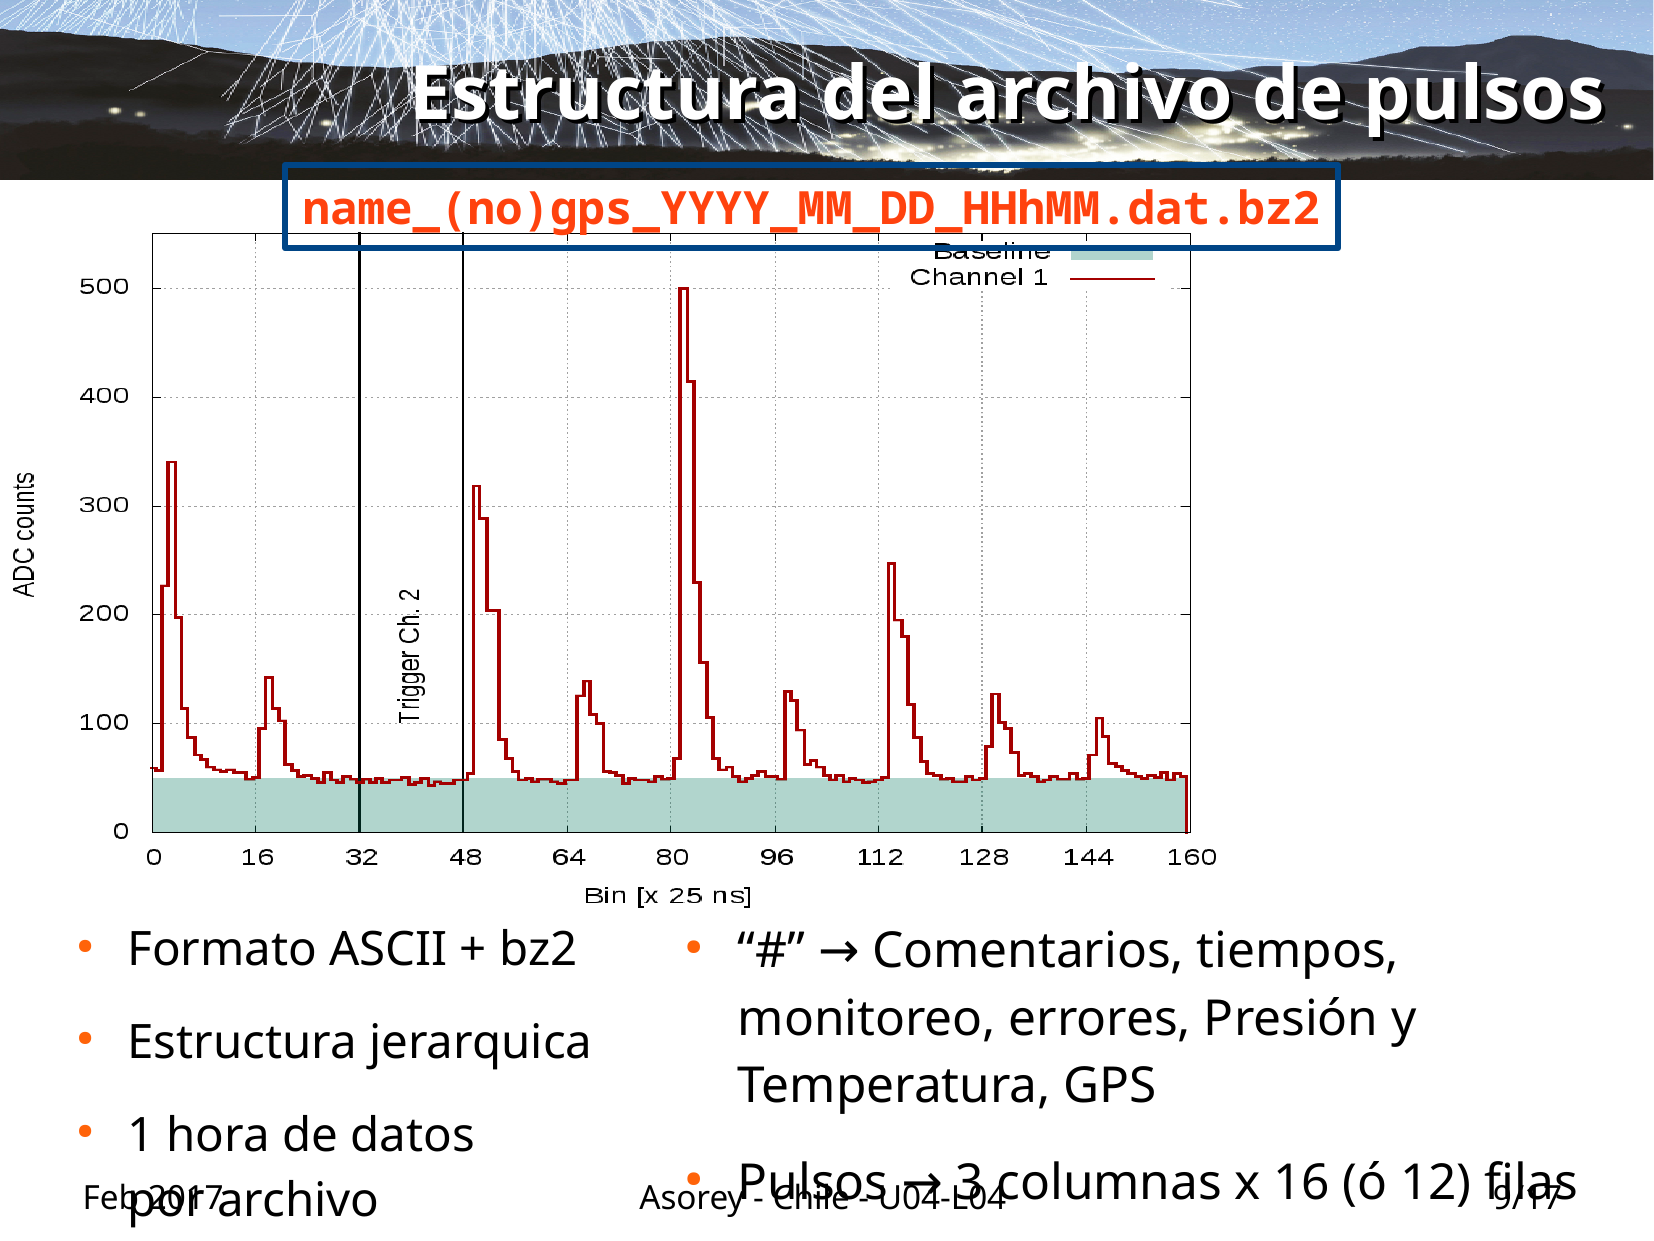

# Estructura del archivo de pulsos
name_(no)gps_YYYY_MM_DD_HHhMM.dat.bz2
Formato ASCII + bz2
Estructura jerarquica
1 hora de datos
por archivo
“#” → Comentarios, tiempos, monitoreo, errores, Presión y Temperatura, GPS
Pulsos → 3 columnas x 16 (ó 12) filas
Feb 2017
Asorey - Chile - U04-L04
9